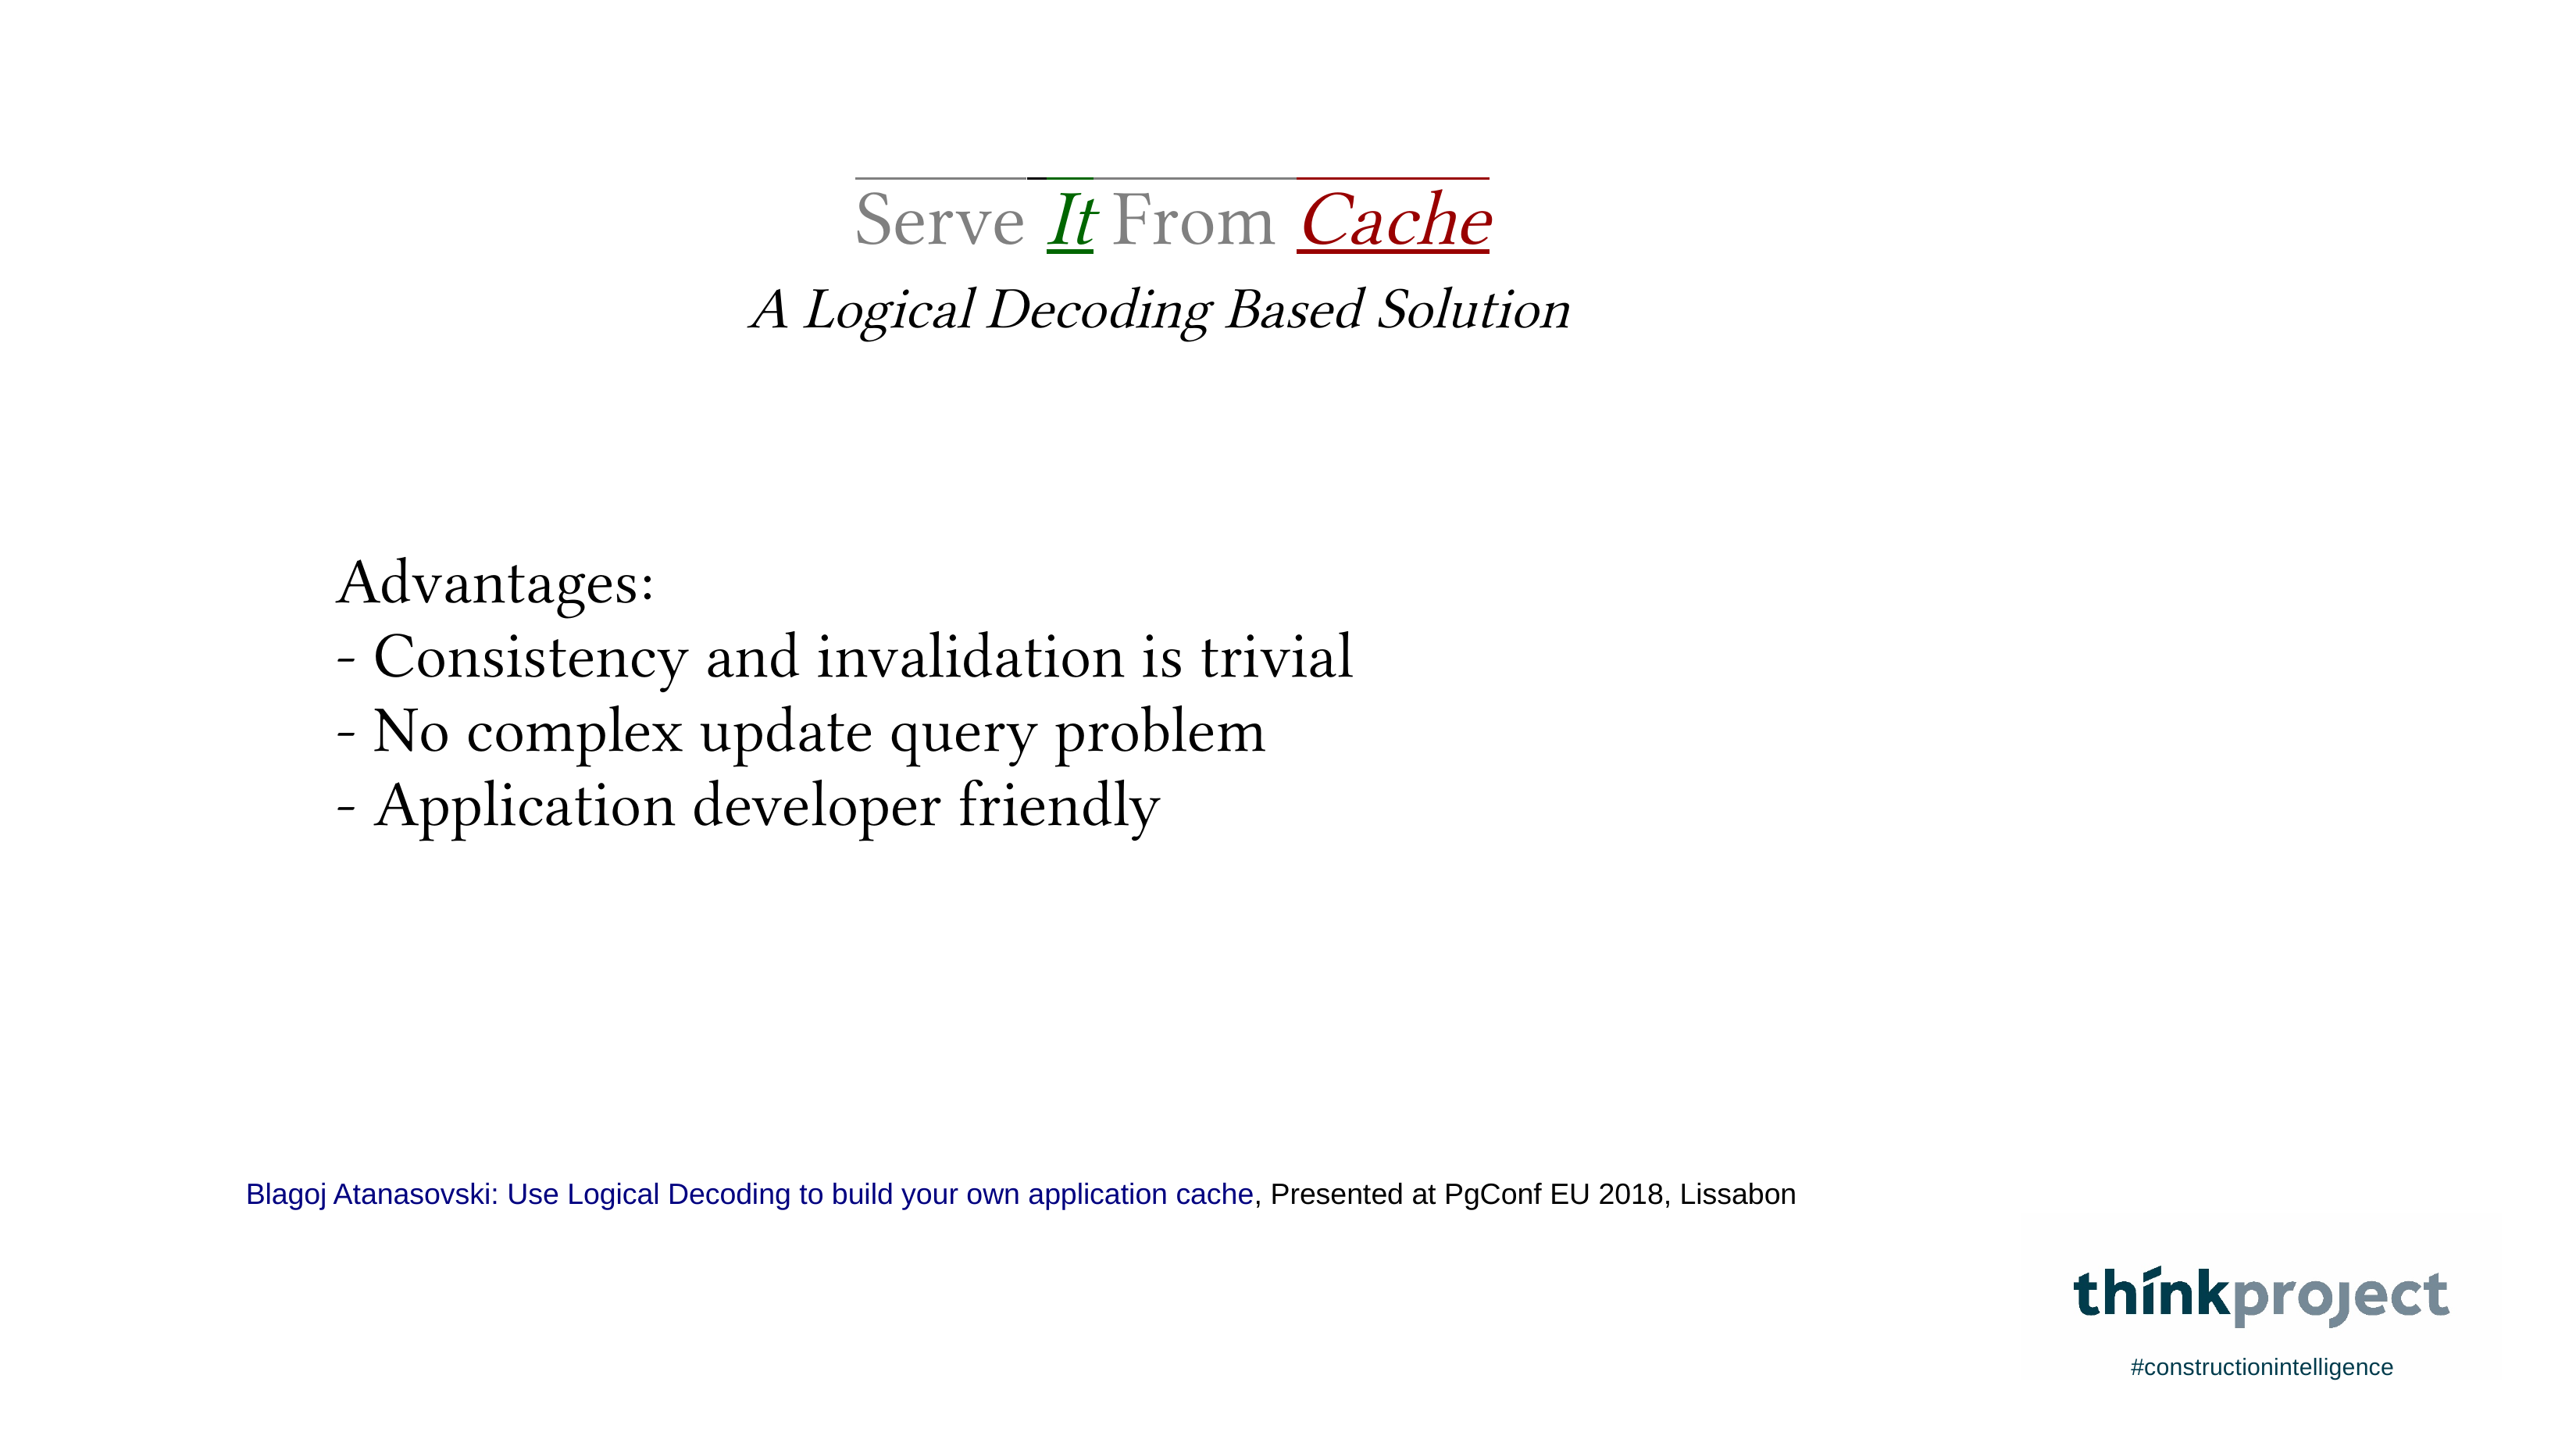

Serve It From Cache
A Logical Decoding Based Solution
Advantages:
- Consistency and invalidation is trivial
- No complex update query problem
- Application developer friendly
Blagoj Atanasovski: Use Logical Decoding to build your own application cache, Presented at PgConf EU 2018, Lissabon